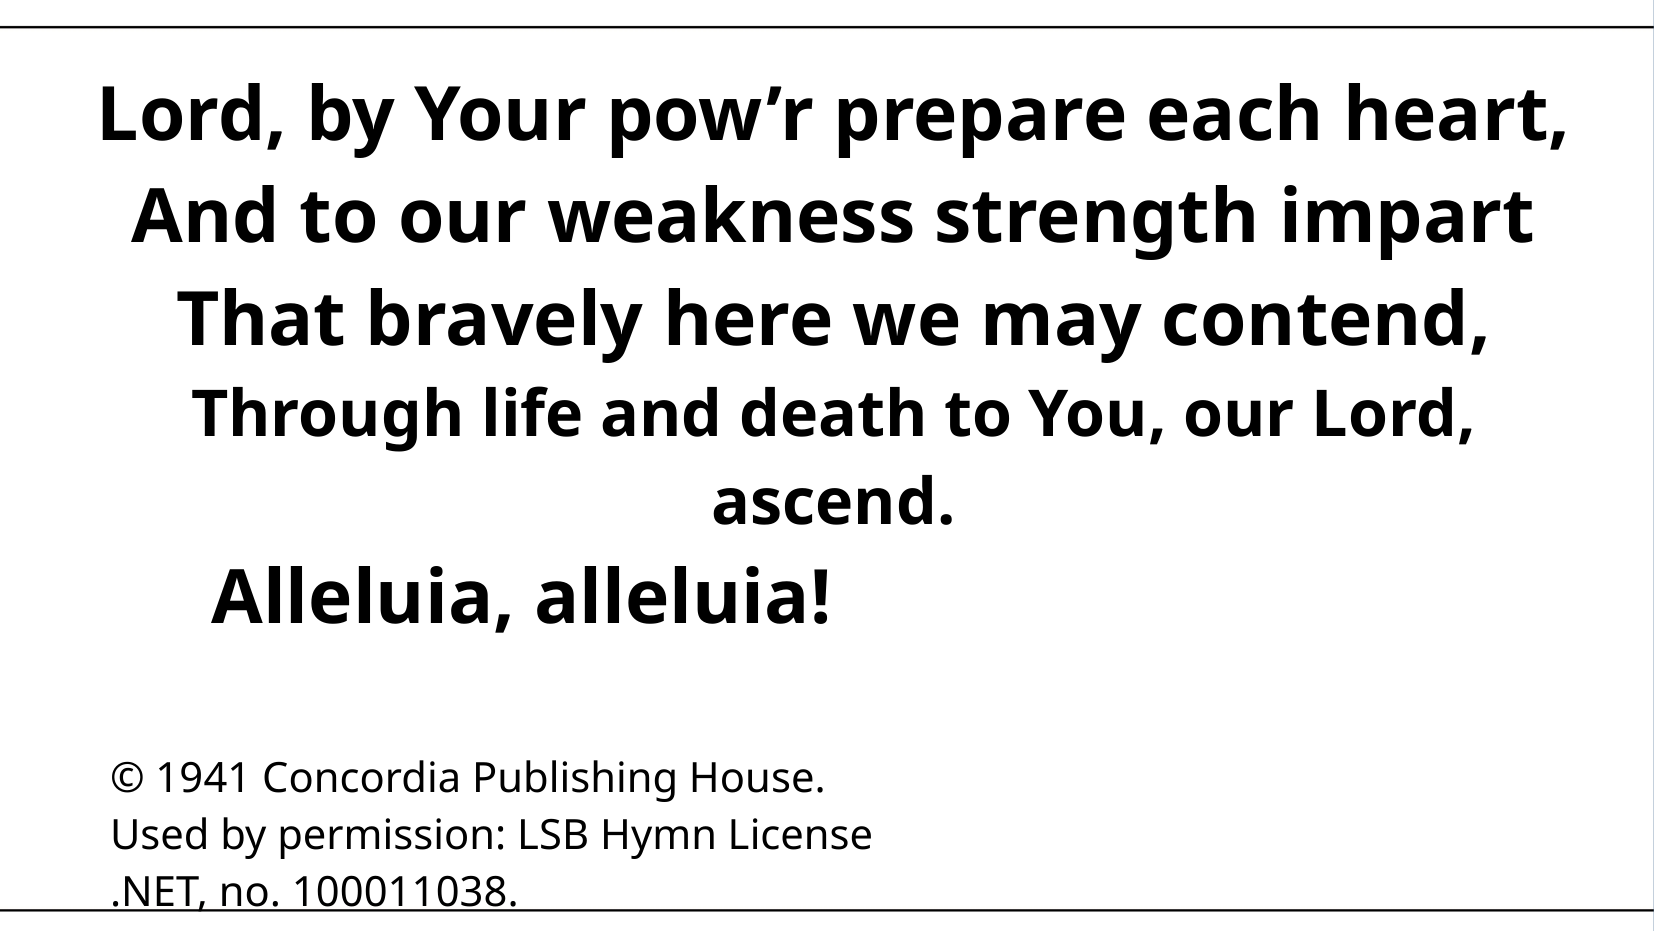

Lord, by Your pow’r prepare each heart,
And to our weakness strength impart
That bravely here we may contend,
Through life and death to You, our Lord, ascend.
 Alleluia, alleluia!
© 1941 Concordia Publishing House.
Used by permission: LSB Hymn License
.NET, no. 100011038.